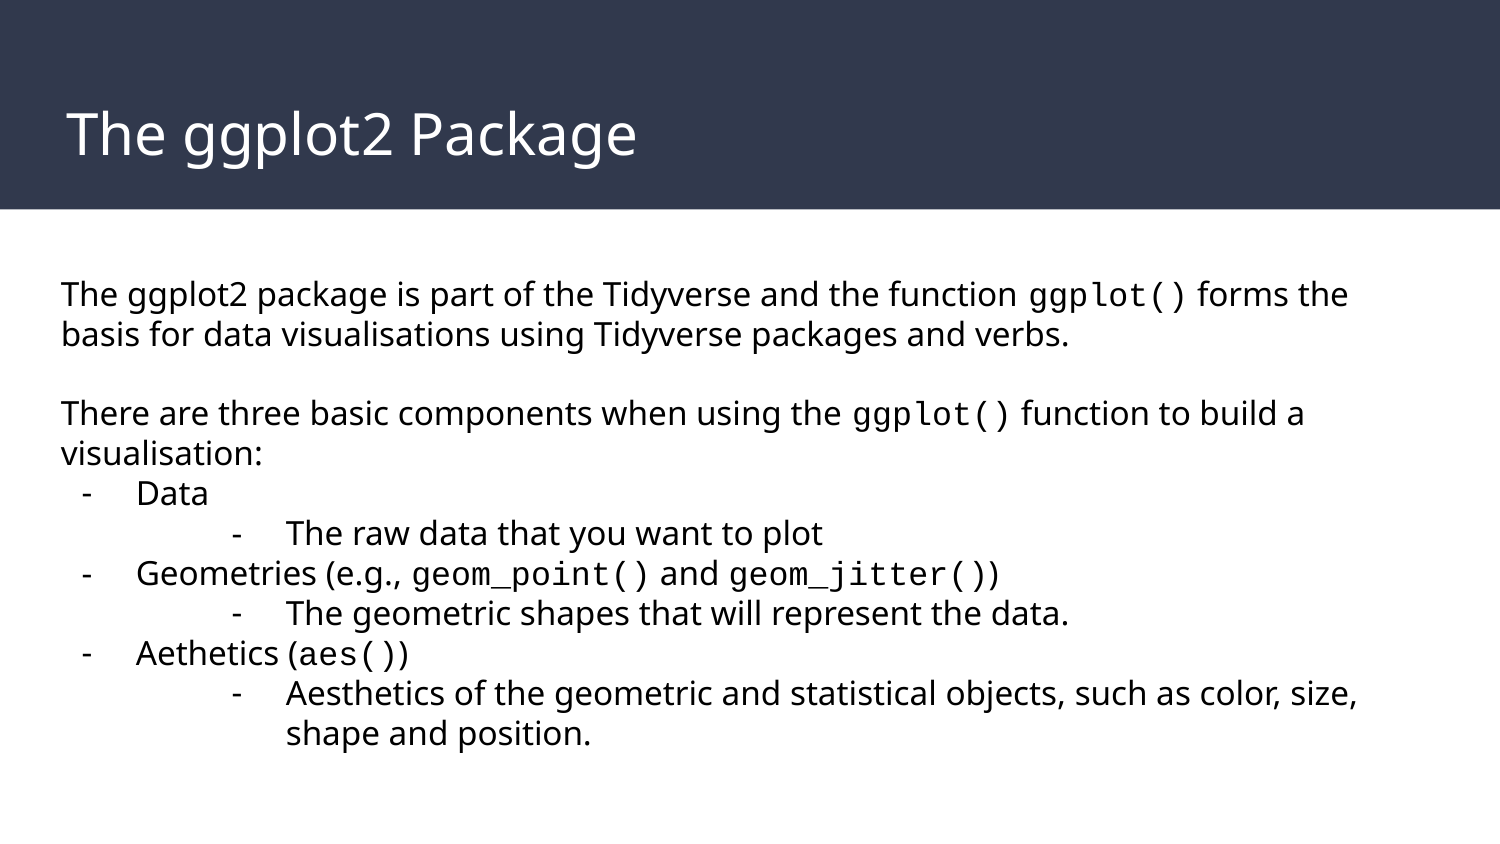

# The ggplot2 Package
The ggplot2 package is part of the Tidyverse and the function ggplot() forms the basis for data visualisations using Tidyverse packages and verbs.
There are three basic components when using the ggplot() function to build a visualisation:
Data
The raw data that you want to plot
Geometries (e.g., geom_point() and geom_jitter())
The geometric shapes that will represent the data.
Aethetics (aes())
Aesthetics of the geometric and statistical objects, such as color, size, shape and position.